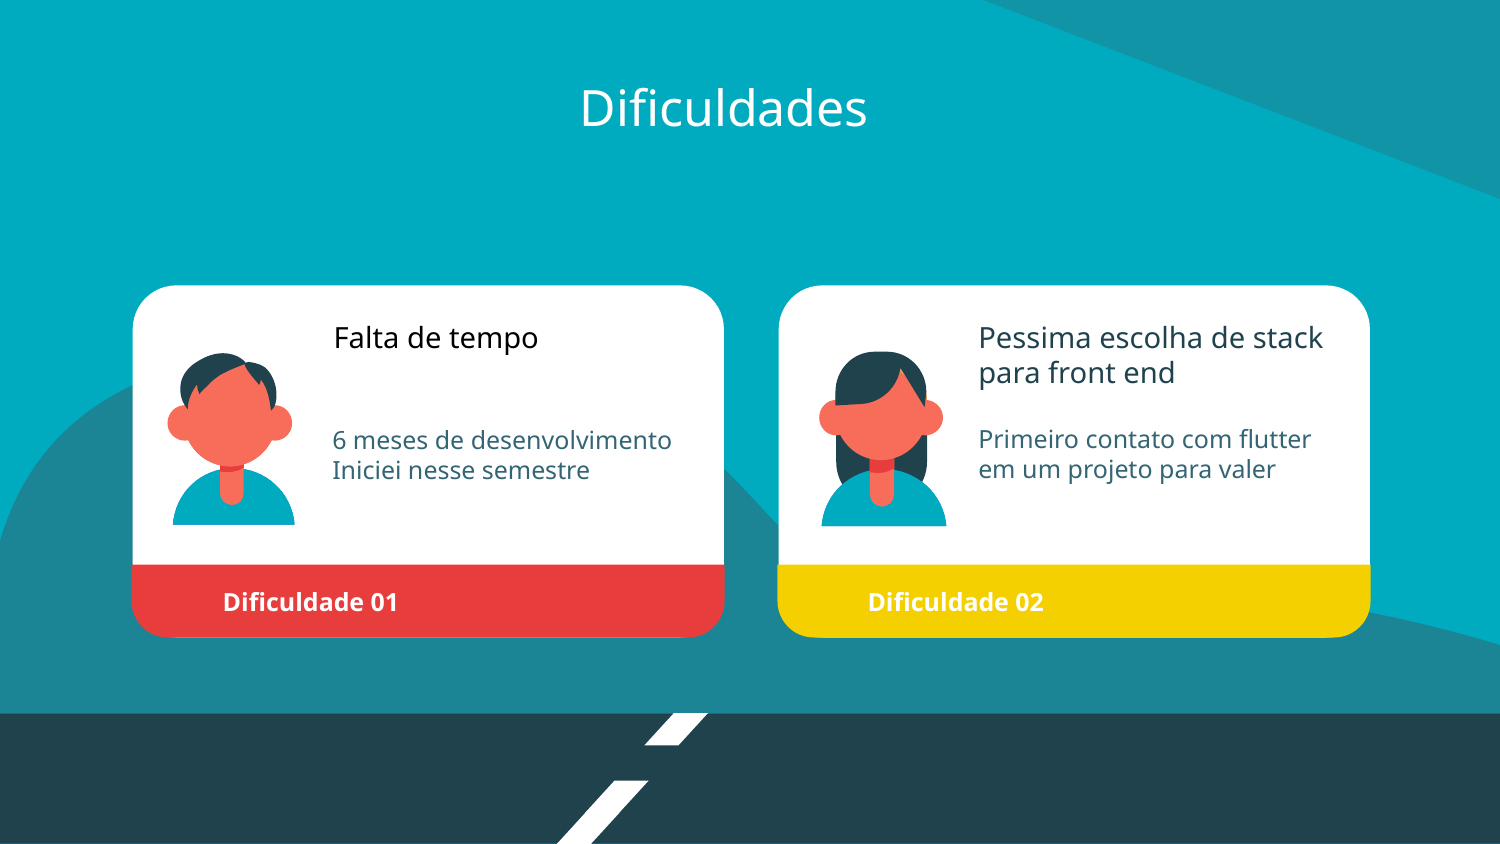

Dificuldades
Dificuldade 01
Dificuldade 02
Pessima escolha de stack para front end
Falta de tempo
Primeiro contato com flutter em um projeto para valer
# 6 meses de desenvolvimento
Iniciei nesse semestre